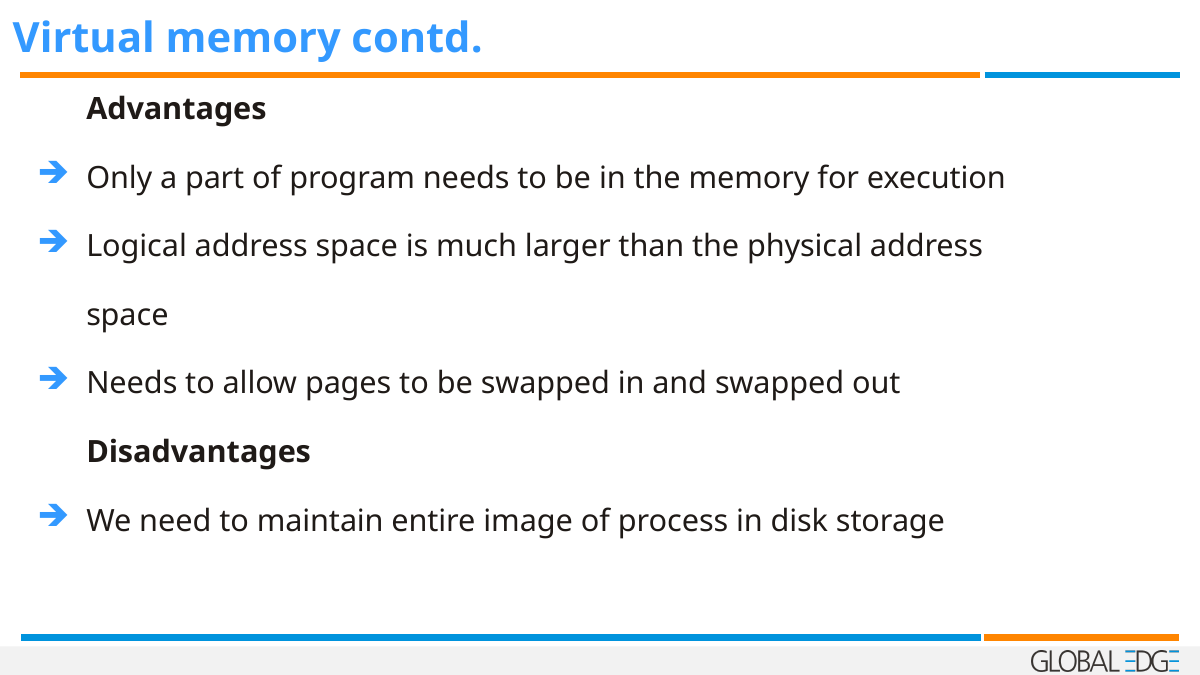

# Virtual memory contd.
Advantages
Only a part of program needs to be in the memory for execution
Logical address space is much larger than the physical address
space
Needs to allow pages to be swapped in and swapped out
Disadvantages
We need to maintain entire image of process in disk storage